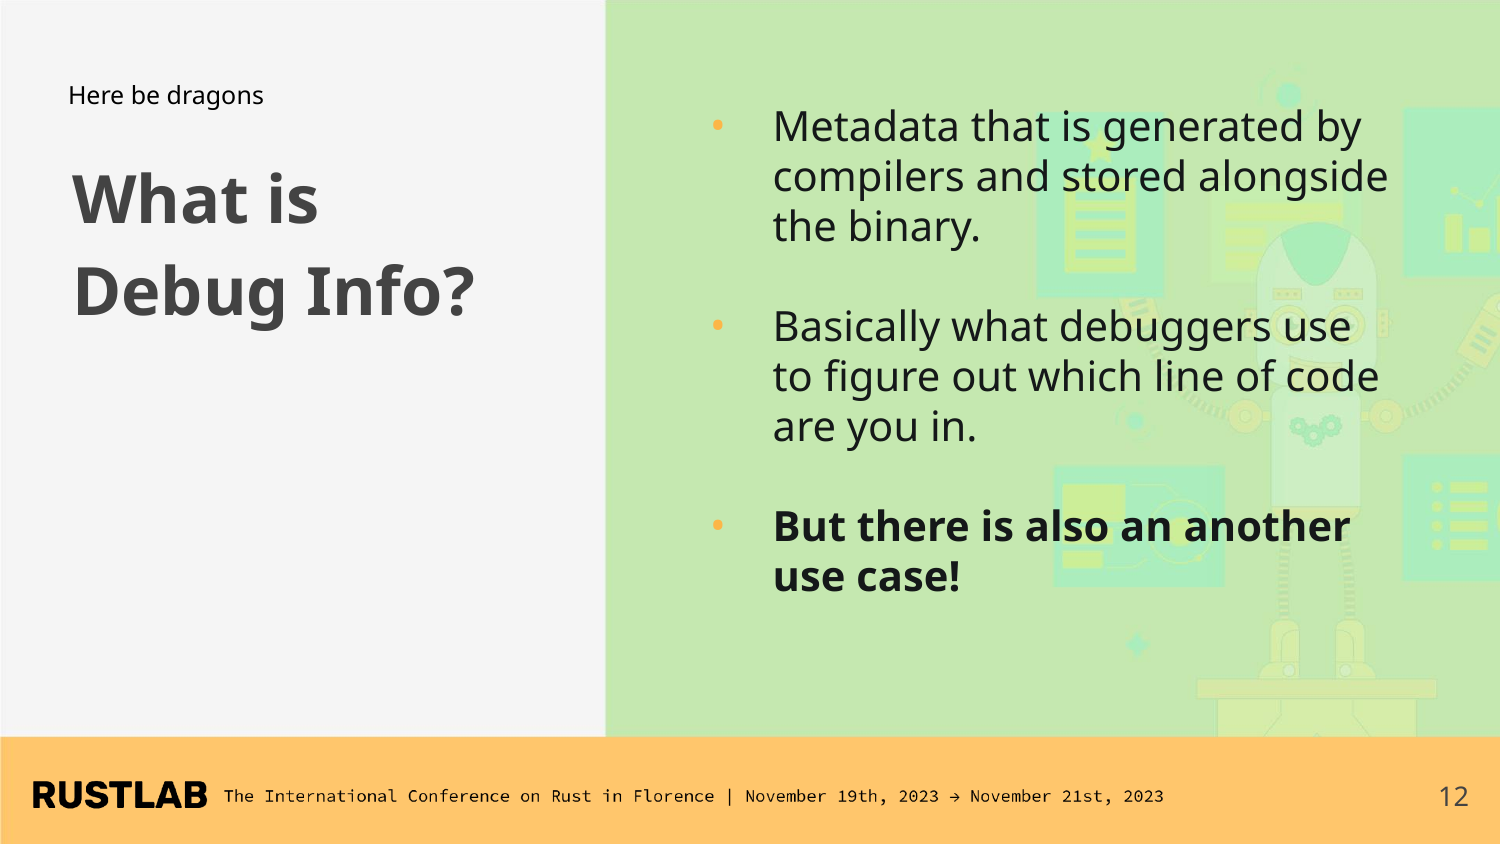

Here be dragons
# Metadata that is generated by compilers and stored alongside the binary.
Basically what debuggers use to figure out which line of code are you in.
But there is also an another use case!
What is Debug Info?